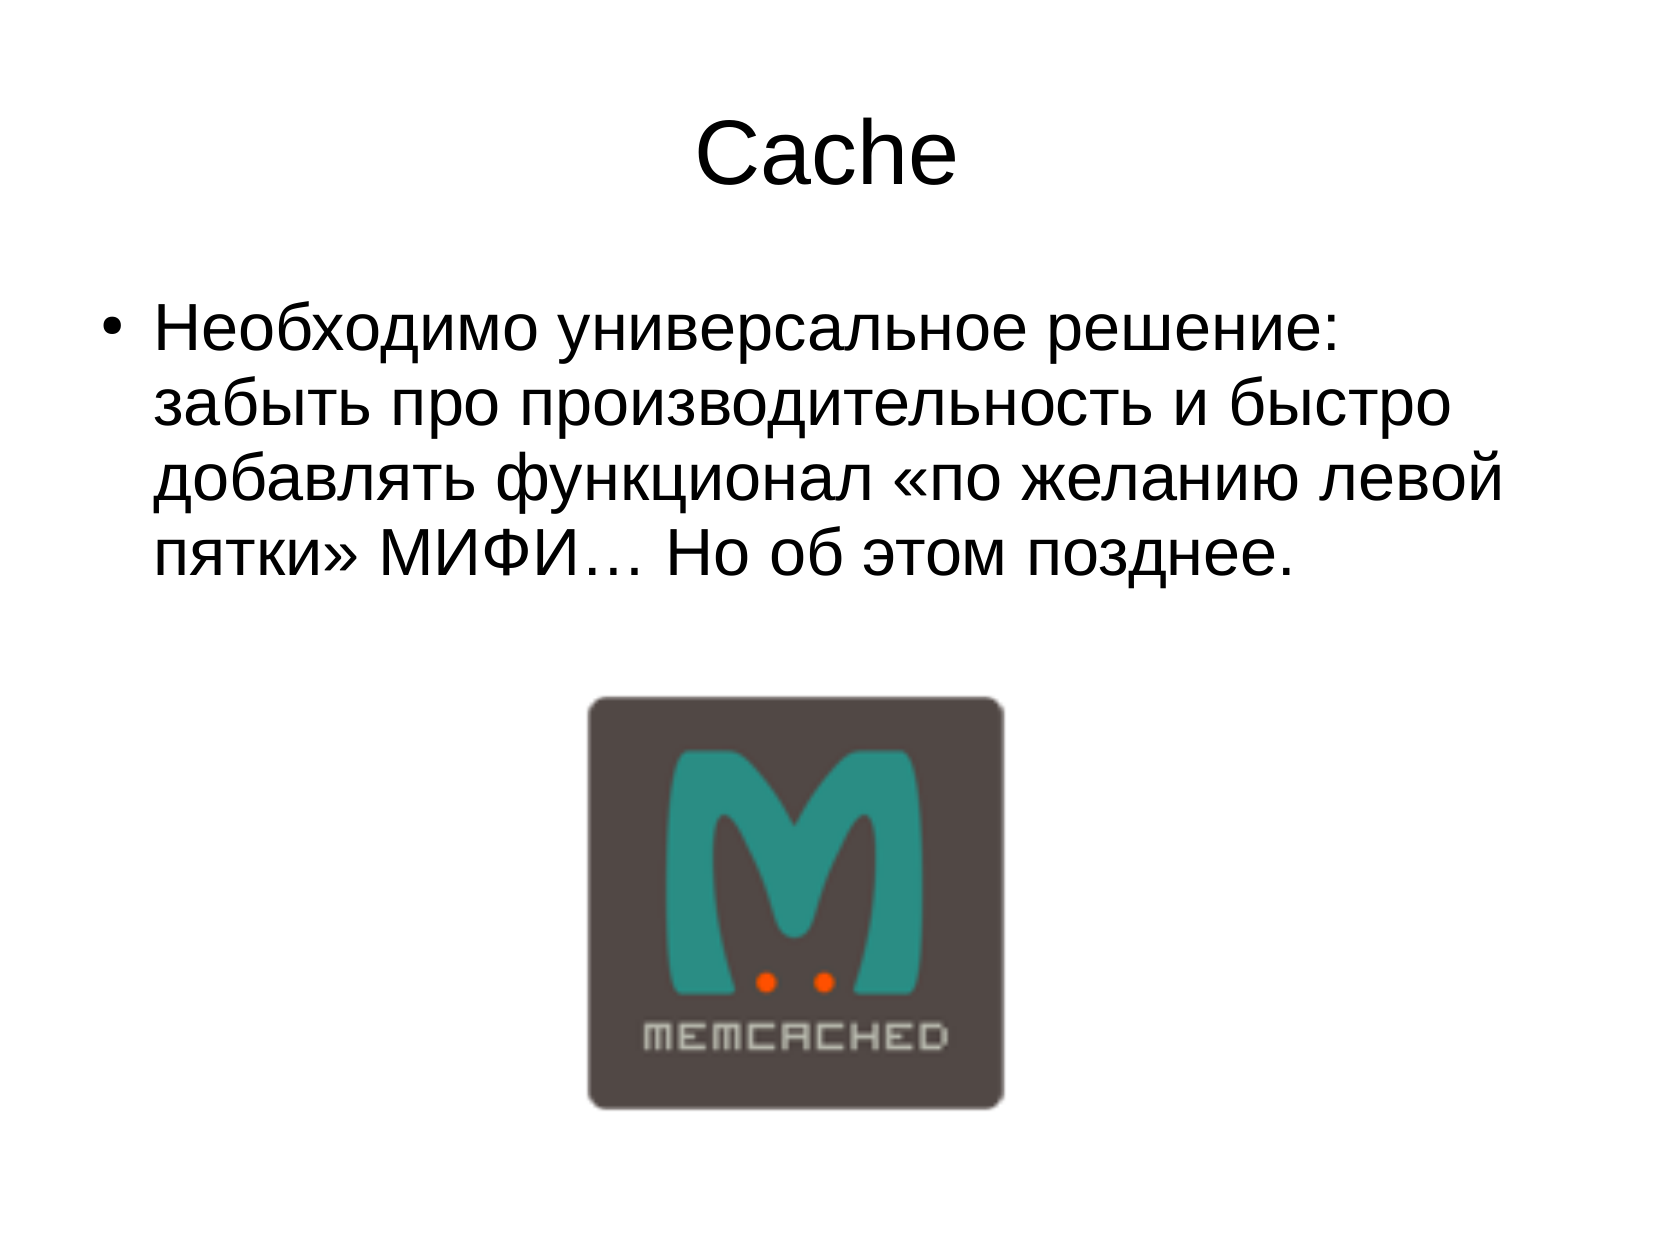

# Cache
Необходимо универсальное решение: забыть про производительность и быстро добавлять функционал «по желанию левой пятки» МИФИ… Но об этом позднее.